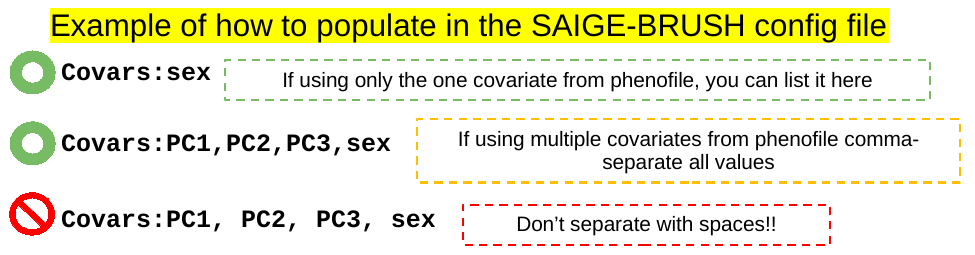

Example of how to populate in the SAIGE-BRUSH config file
Covars:sex
If using only the one covariate from phenofile, you can list it here
If using multiple covariates from phenofile comma-separate all values
Covars:PC1,PC2,PC3,sex
Covars:PC1, PC2, PC3, sex
Don’t separate with spaces!!